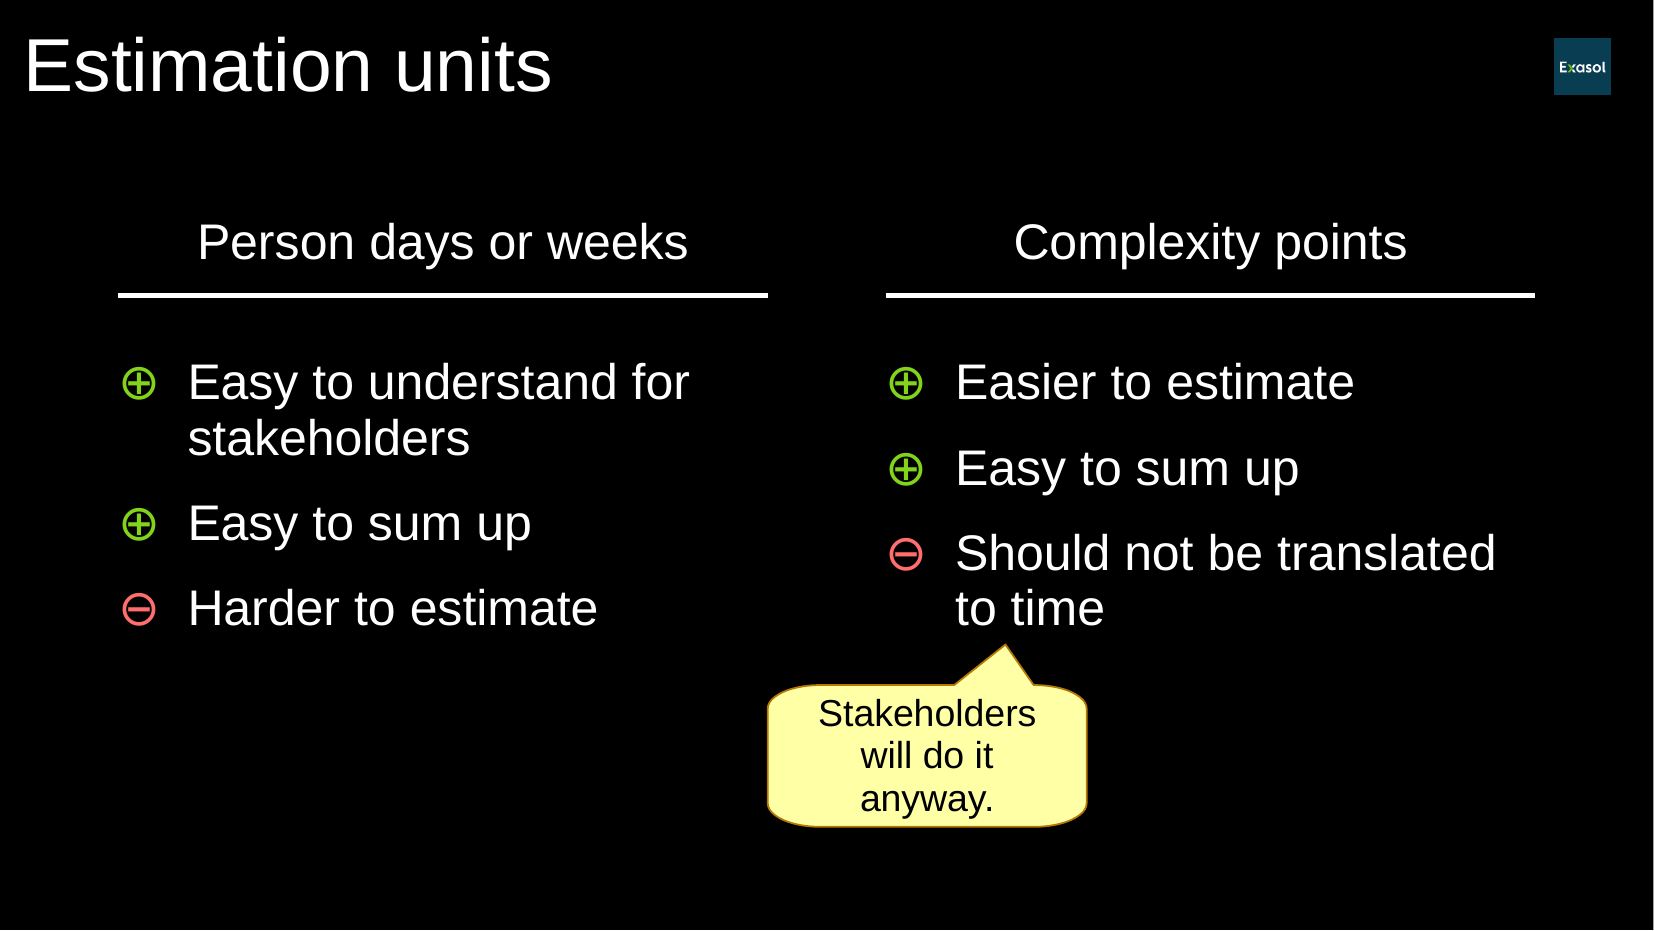

# Estimation units
Person days or weeks
Complexity points
⊕	Easy to understand for
	stakeholders
⊕	Easy to sum up
⊖	Harder to estimate
⊕	Easier to estimate
⊕	Easy to sum up
⊖	Should not be translated	to time
Stakeholders will do it anyway.